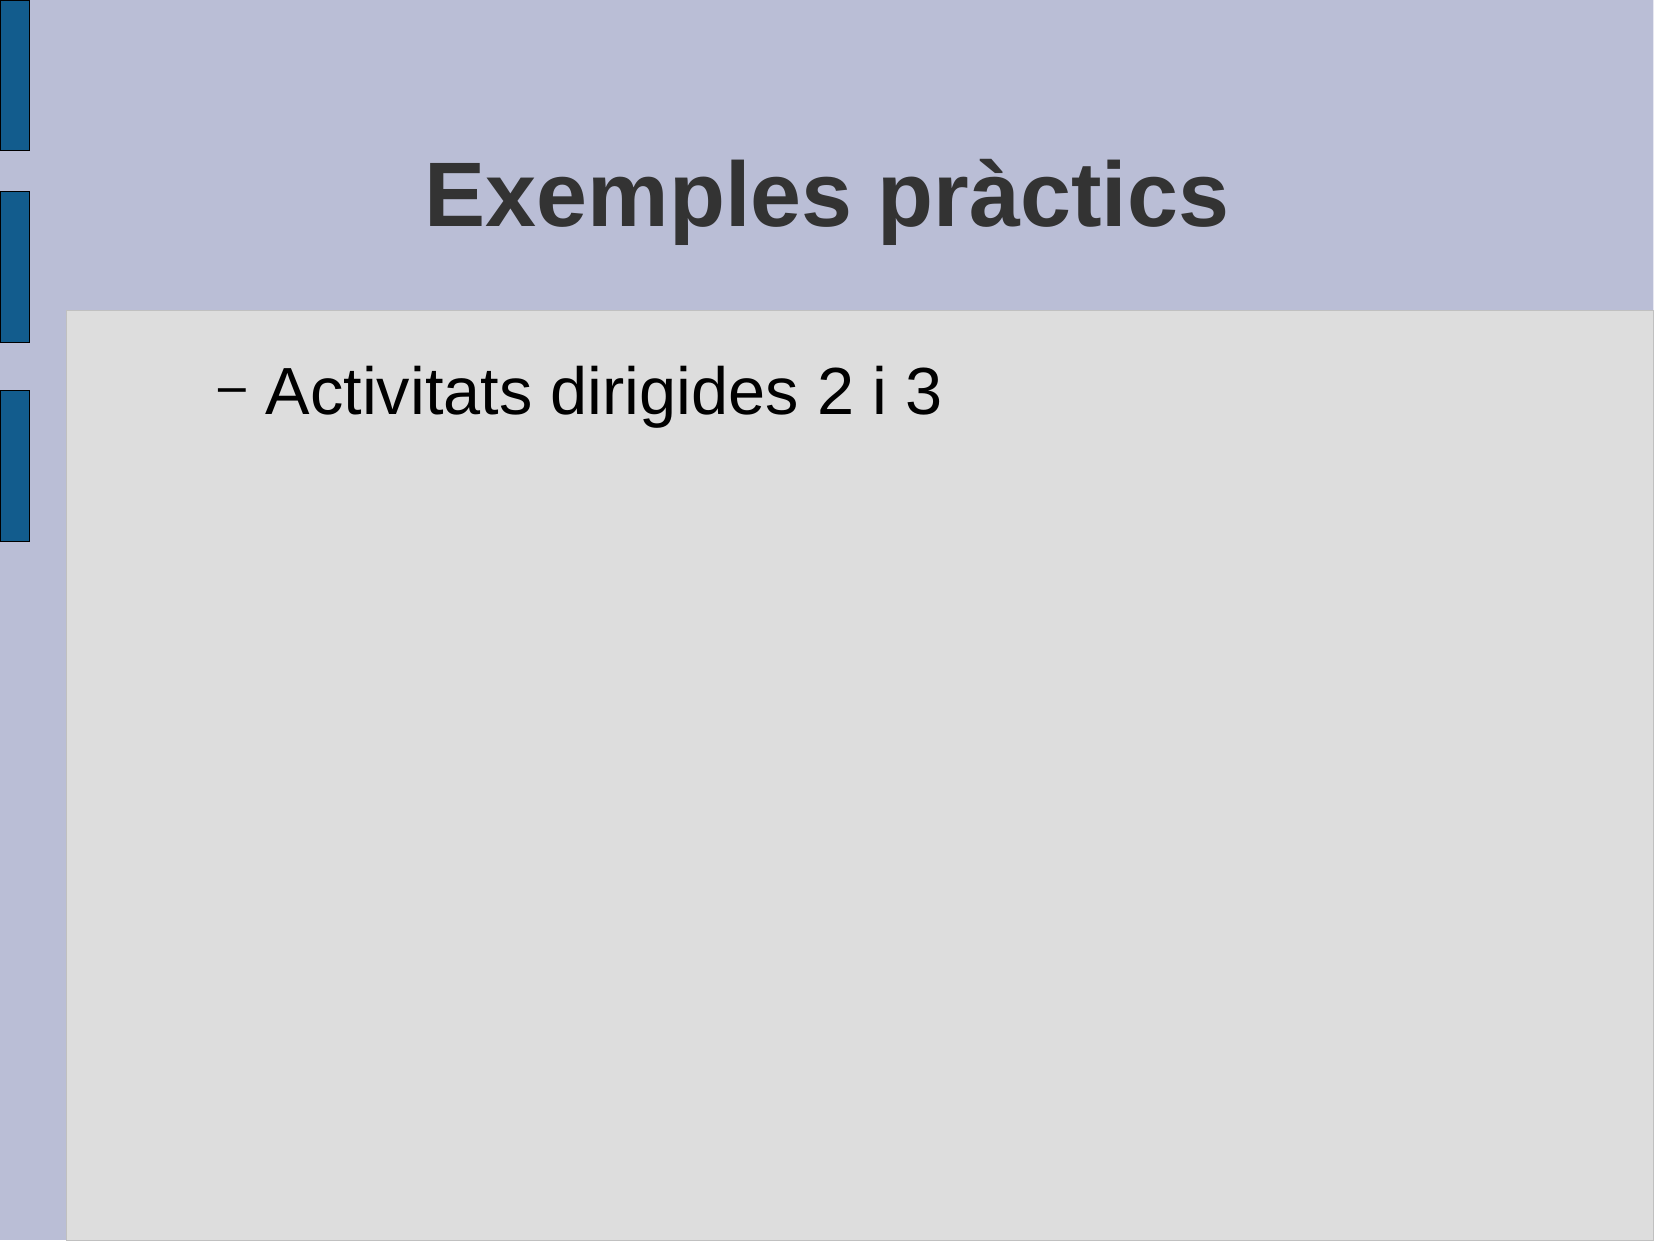

# Exemples pràctics
Activitats dirigides 2 i 3